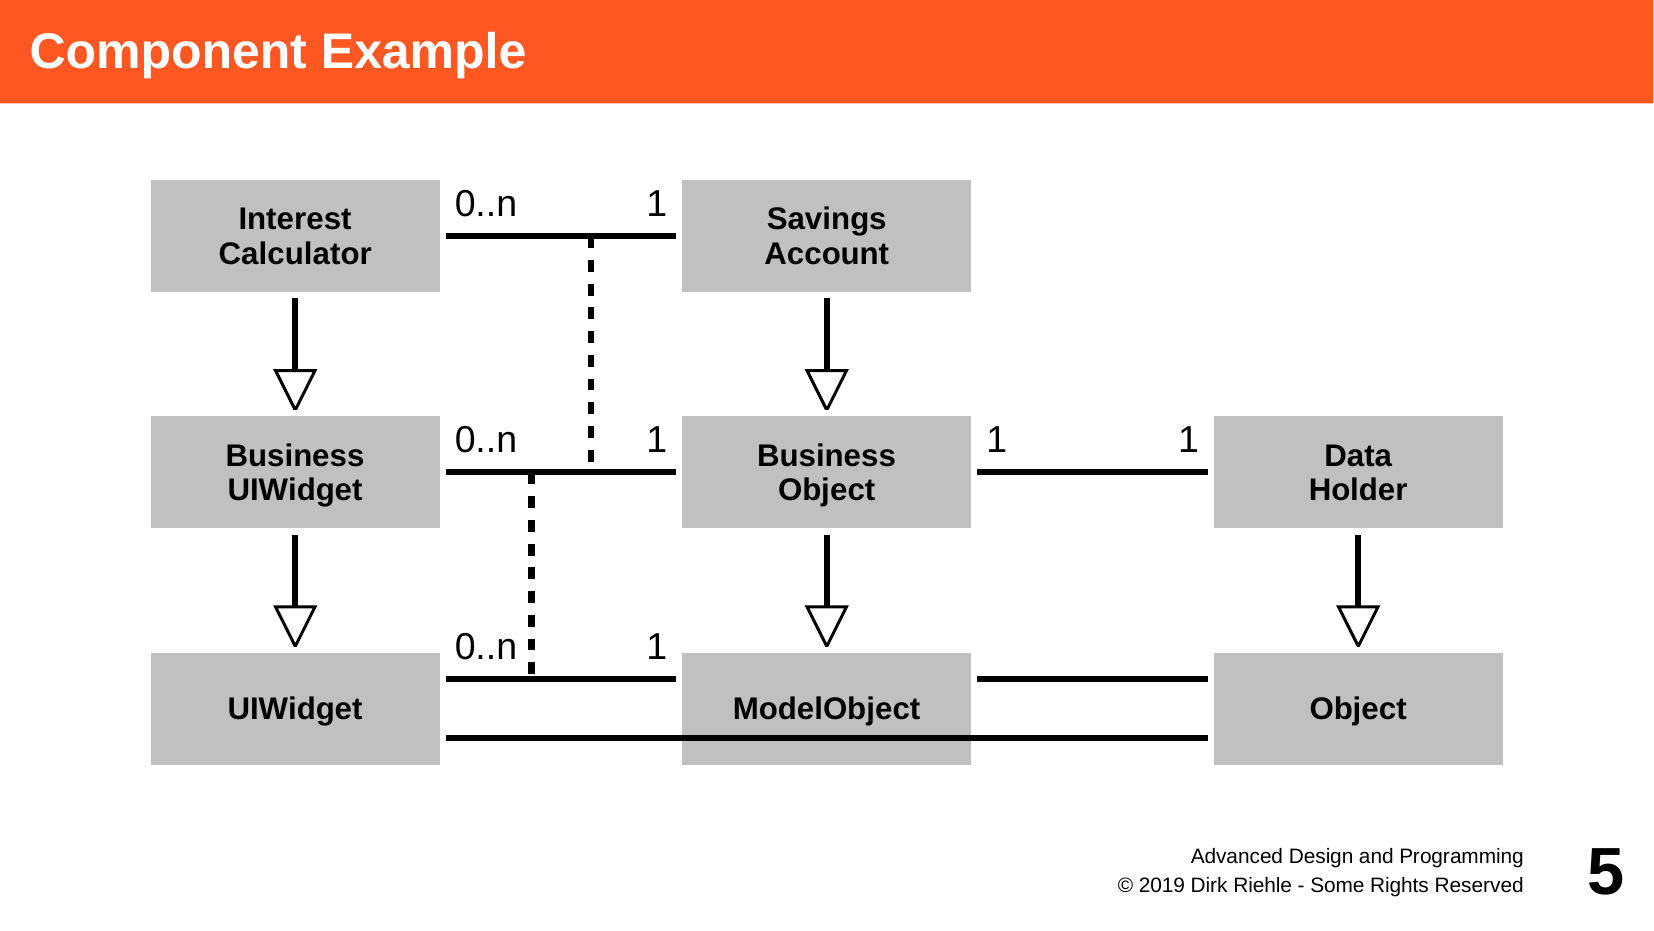

# Component Example
0..n
1
Interest
Calculator
Savings
Account
0..n
1
1
1
Business
UIWidget
Business
Object
Data
Holder
0..n
1
UIWidget
ModelObject
Object
Advanced Design and Programming
5
© 2019 Dirk Riehle - Some Rights Reserved